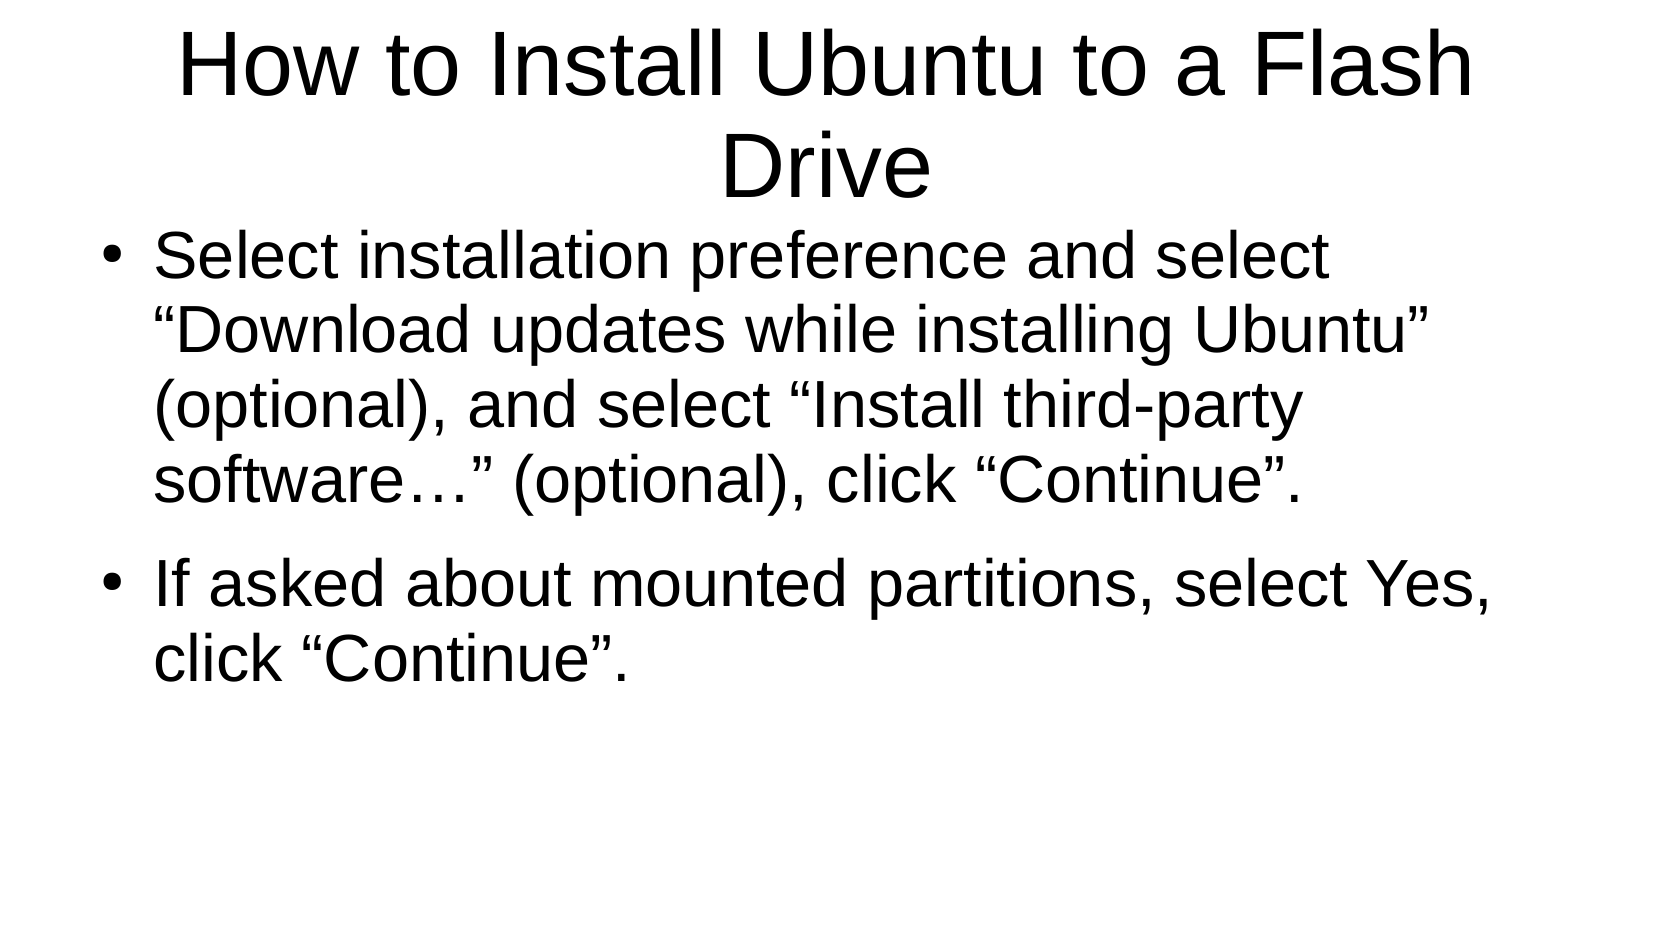

# How to Install Ubuntu to a Flash Drive
Select installation preference and select “Download updates while installing Ubuntu” (optional), and select “Install third-party software…” (optional), click “Continue”.
If asked about mounted partitions, select Yes, click “Continue”.